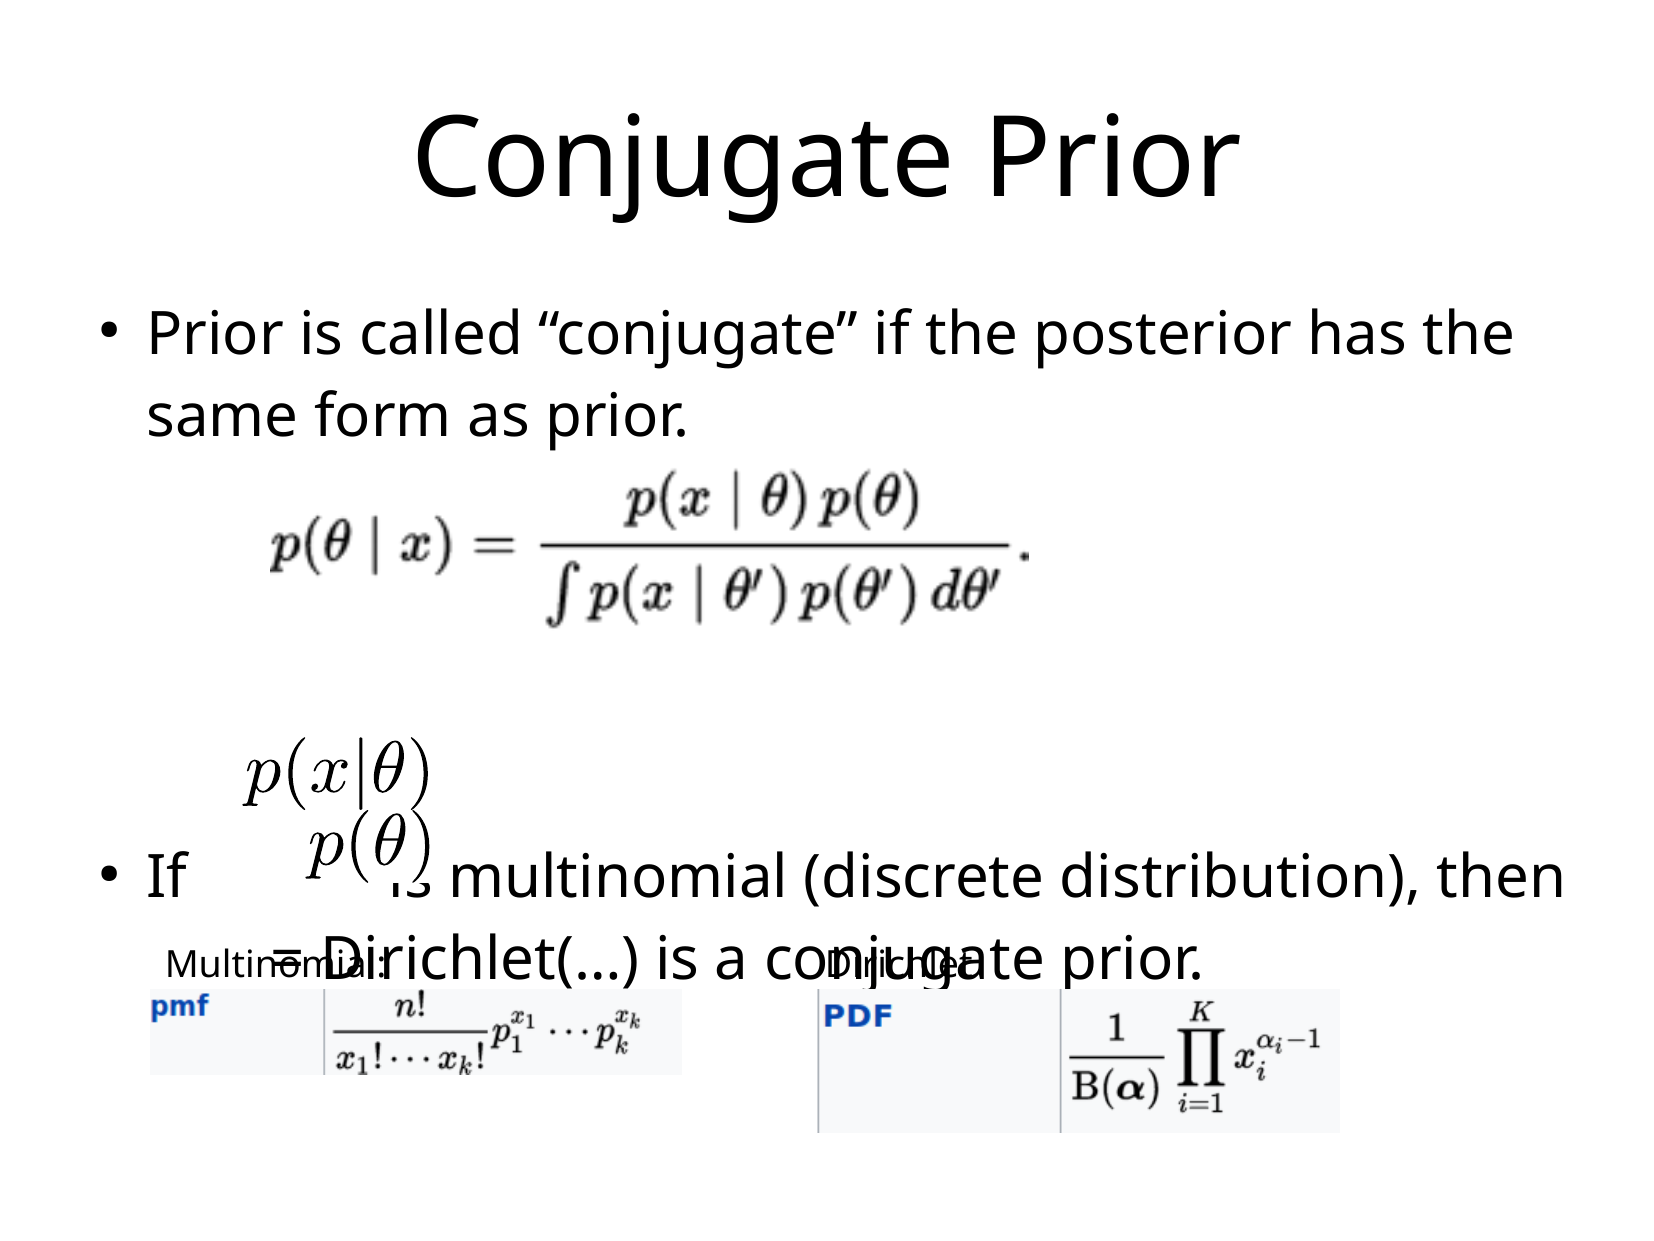

# Conjugate Prior
Prior is called “conjugate” if the posterior has the same form as prior.
If is multinomial (discrete distribution), then = Dirichlet(…) is a conjugate prior.
Multinomial:
Dirichlet